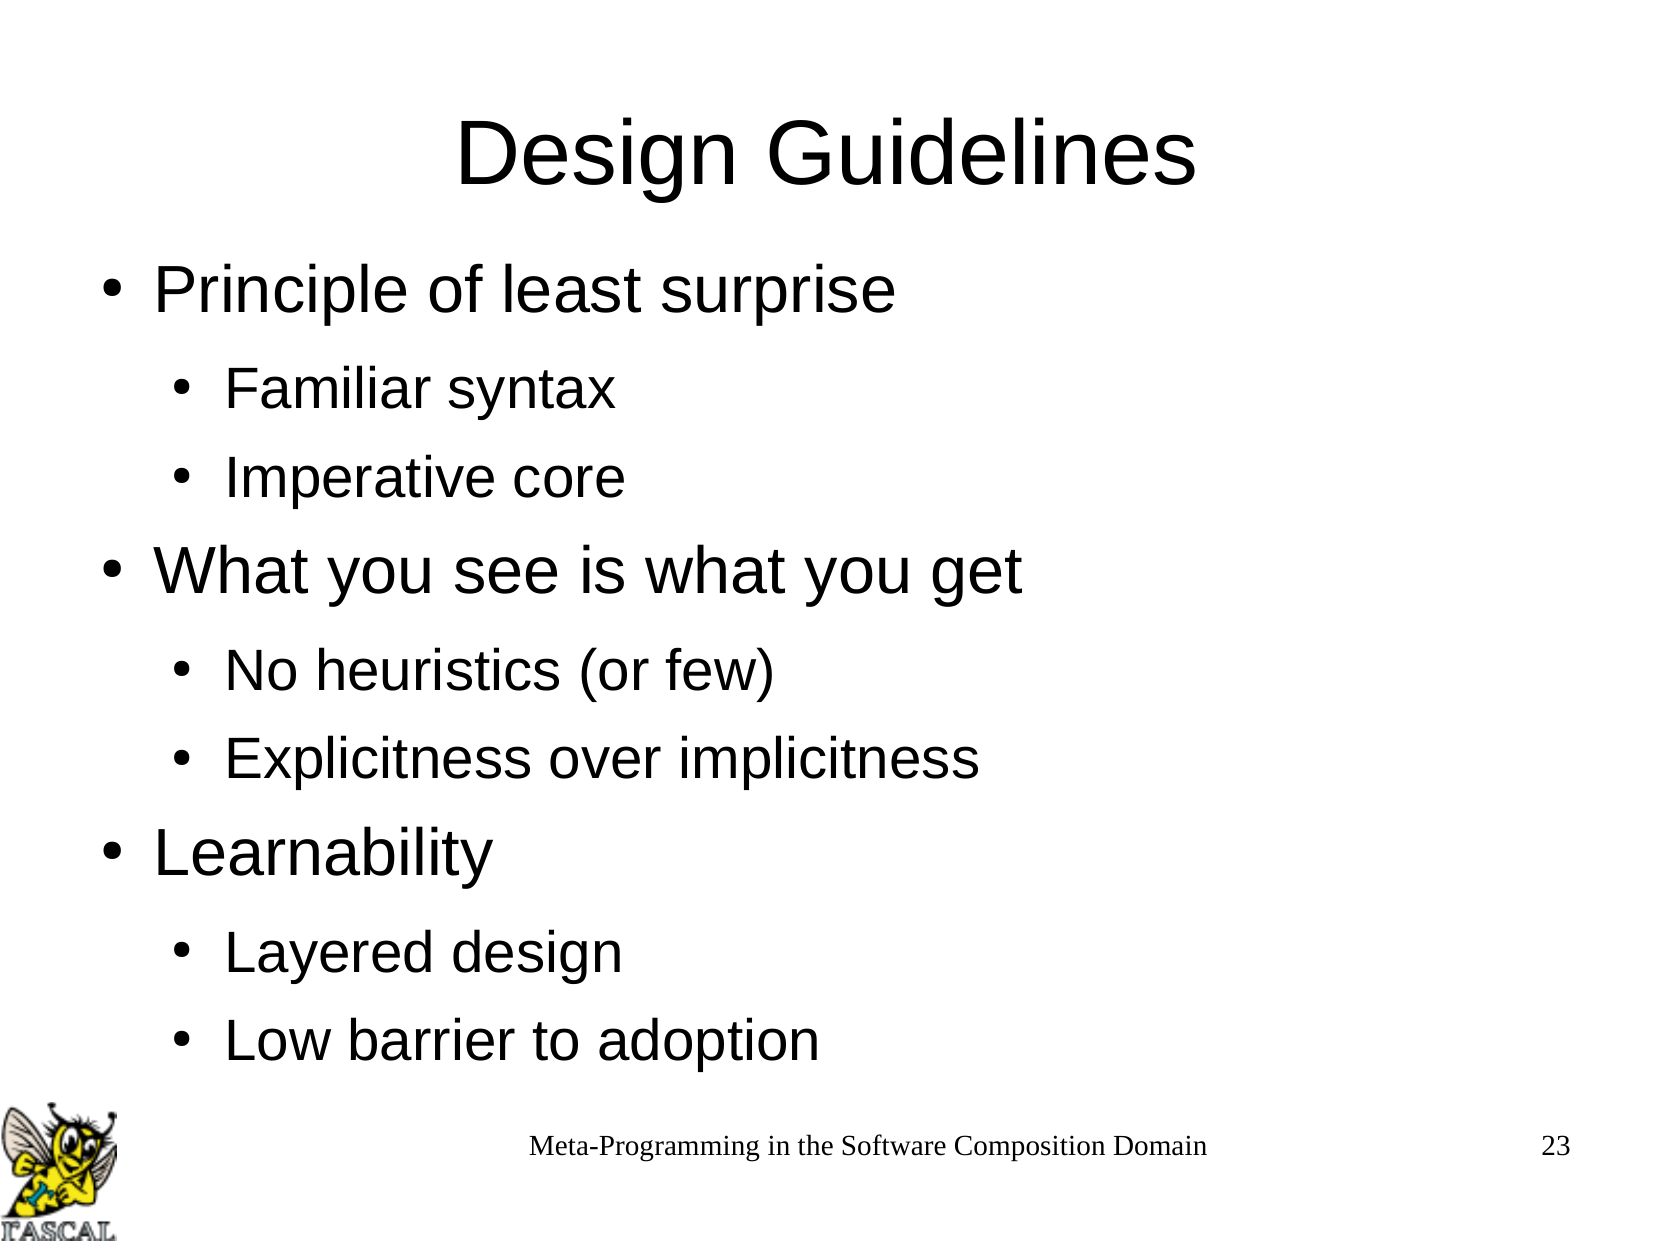

# Design Guidelines
Principle of least surprise
Familiar syntax
Imperative core
What you see is what you get
No heuristics (or few)
Explicitness over implicitness
Learnability
Layered design
Low barrier to adoption
23